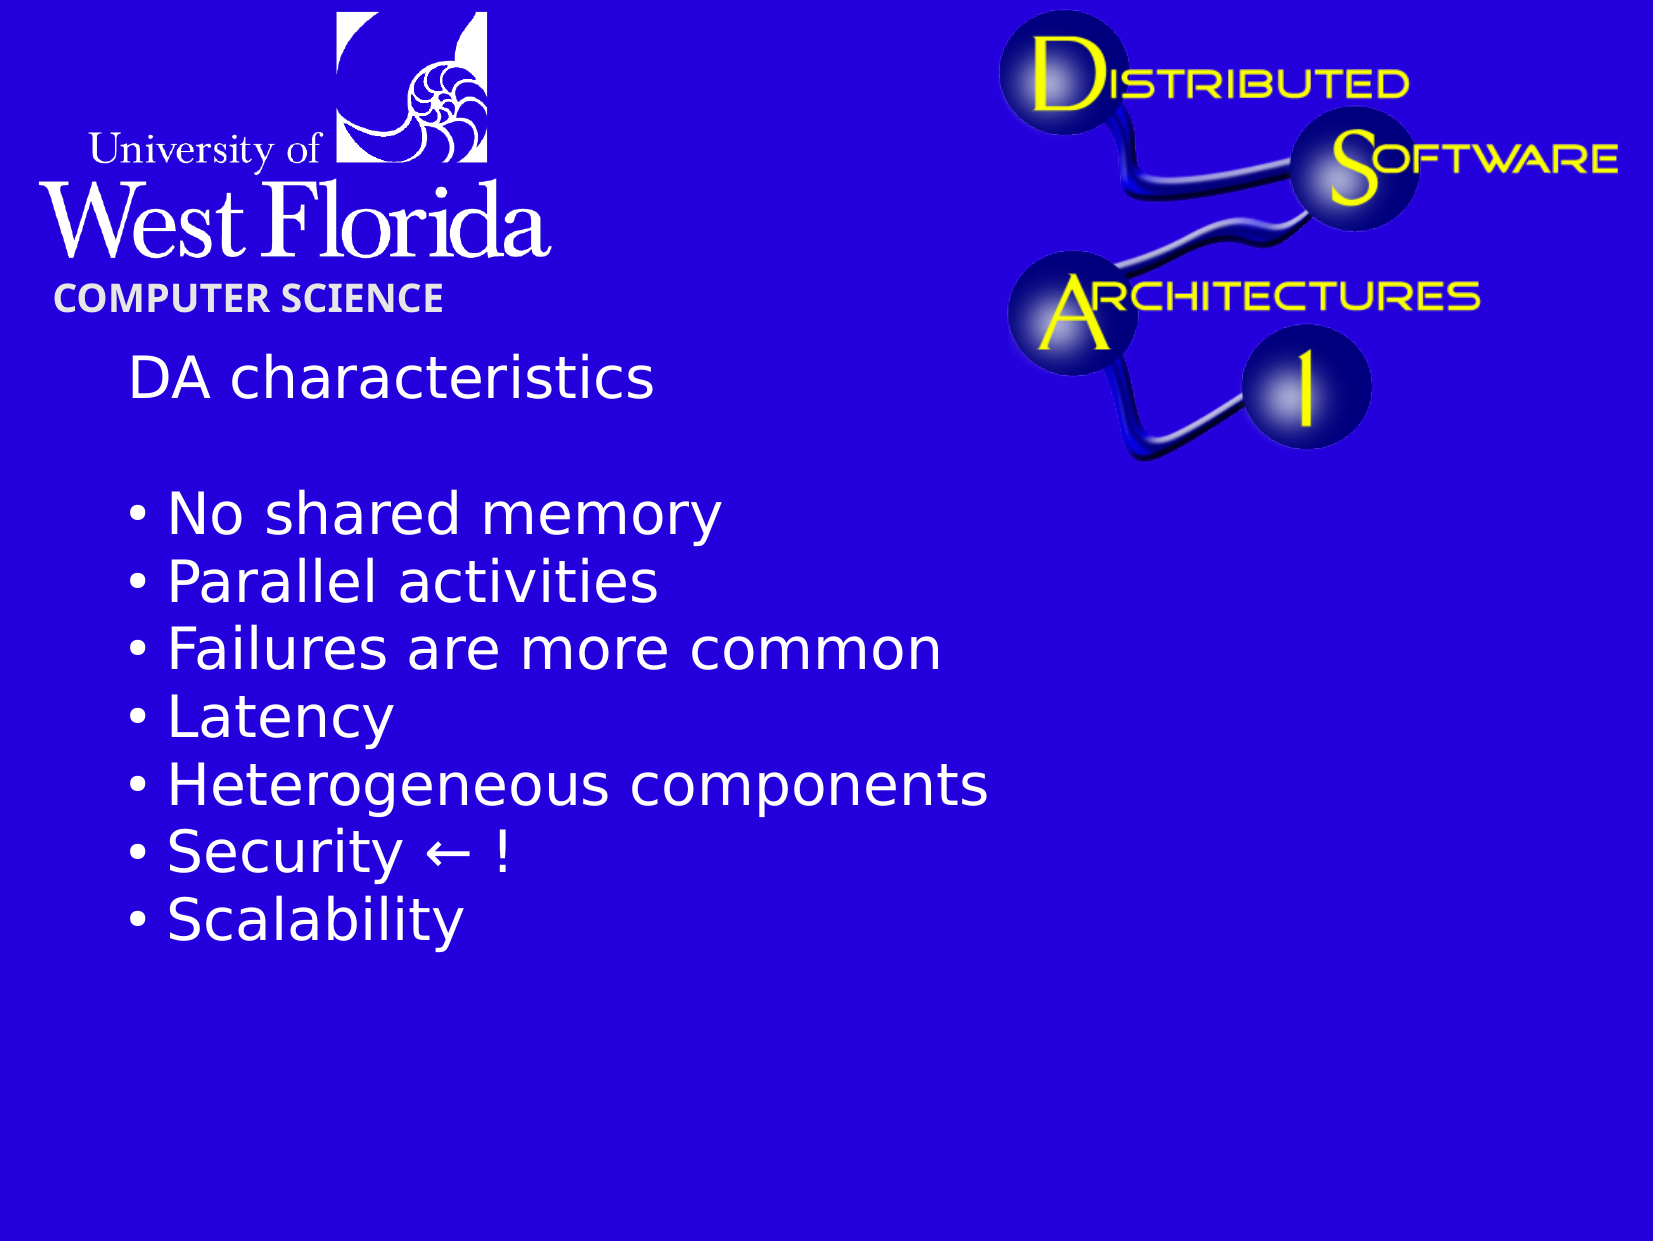

COMPUTER SCIENCE
DA characteristics
 No shared memory
 Parallel activities
 Failures are more common
 Latency
 Heterogeneous components
 Security ← !
 Scalability